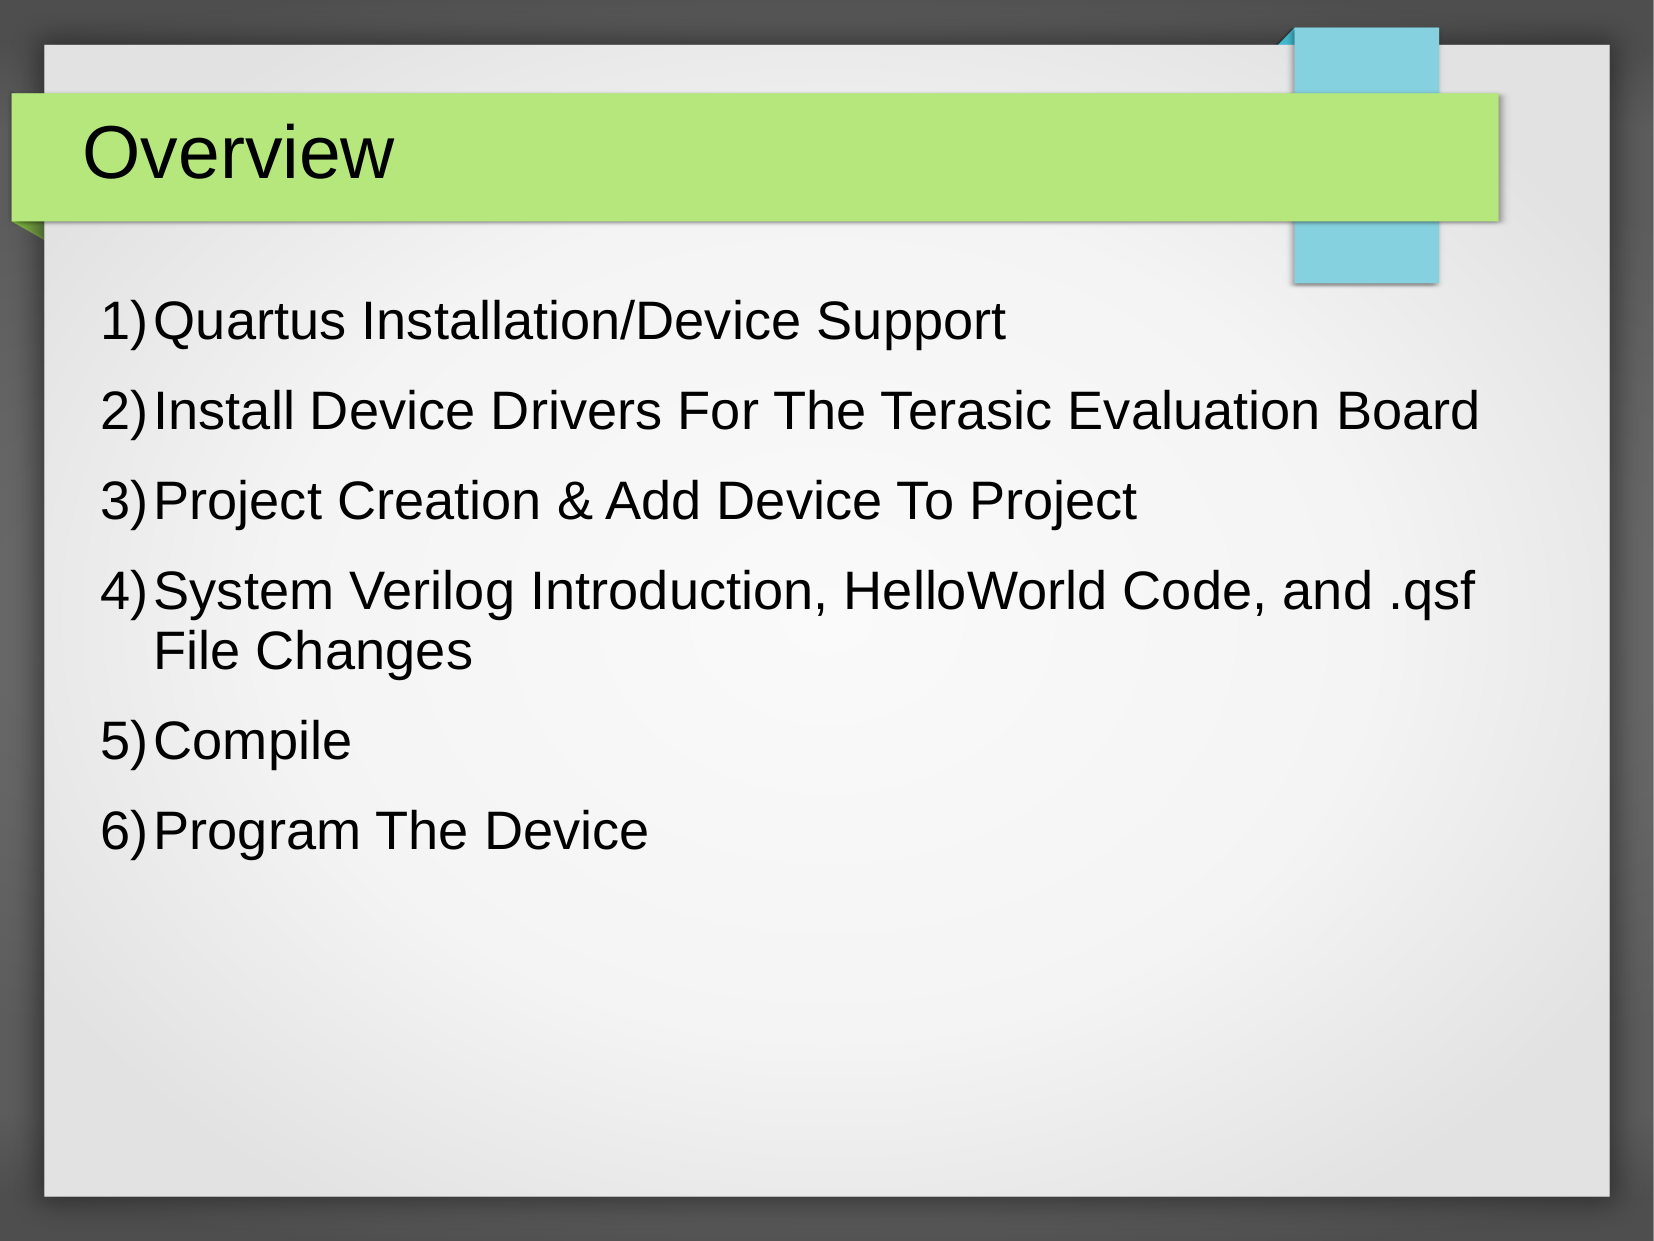

# Overview
Quartus Installation/Device Support
Install Device Drivers For The Terasic Evaluation Board
Project Creation & Add Device To Project
System Verilog Introduction, HelloWorld Code, and .qsf File Changes
Compile
Program The Device